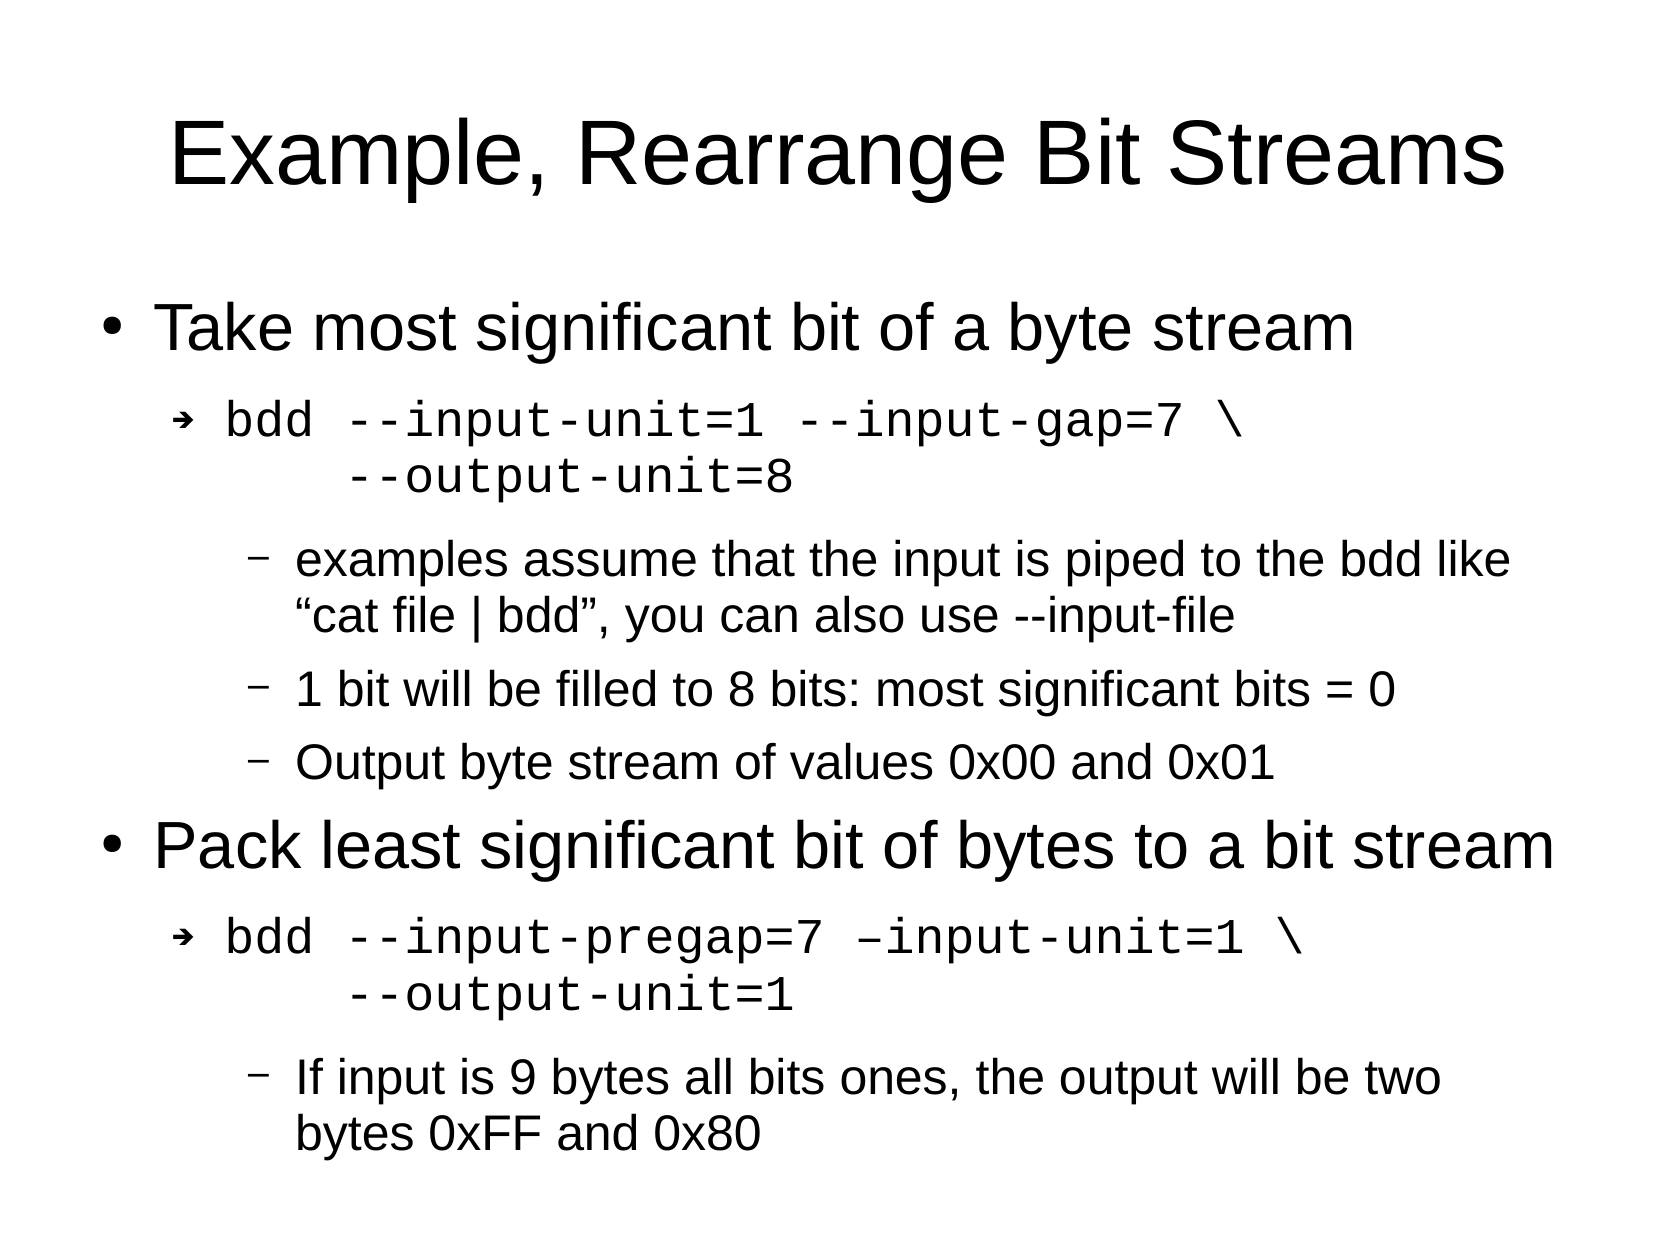

# Example, Rearrange Bit Streams
Take most significant bit of a byte stream
bdd --input-unit=1 --input-gap=7 \
 --output-unit=8
examples assume that the input is piped to the bdd like “cat file | bdd”, you can also use --input-file
1 bit will be filled to 8 bits: most significant bits = 0
Output byte stream of values 0x00 and 0x01
Pack least significant bit of bytes to a bit stream
bdd --input-pregap=7 –input-unit=1 \
 --output-unit=1
If input is 9 bytes all bits ones, the output will be two bytes 0xFF and 0x80